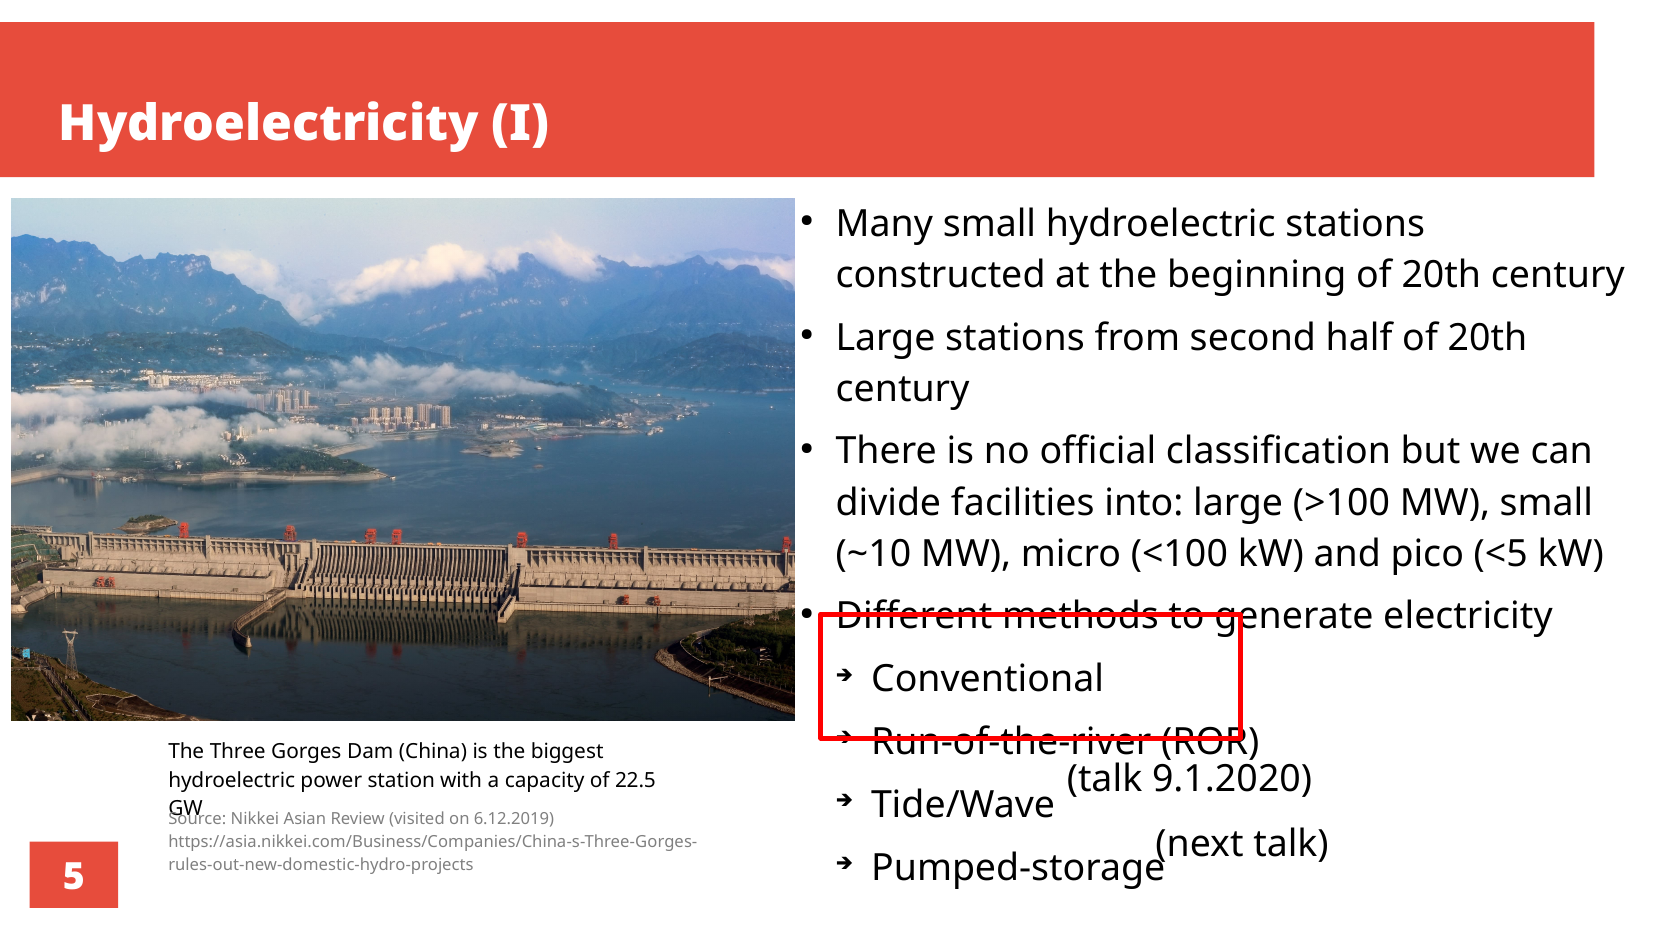

# Hydroelectricity (I)
Many small hydroelectric stations constructed at the beginning of 20th century
Large stations from second half of 20th century
There is no official classification but we can divide facilities into: large (>100 MW), small (~10 MW), micro (<100 kW) and pico (<5 kW)
Different methods to generate electricity
Conventional
Run-of-the-river (ROR)
Tide/Wave
Pumped-storage
The Three Gorges Dam (China) is the biggest hydroelectric power station with a capacity of 22.5 GW
Source: Nikkei Asian Review (visited on 6.12.2019)
https://asia.nikkei.com/Business/Companies/China-s-Three-Gorges-rules-out-new-domestic-hydro-projects
(talk 9.1.2020)
(next talk)
5